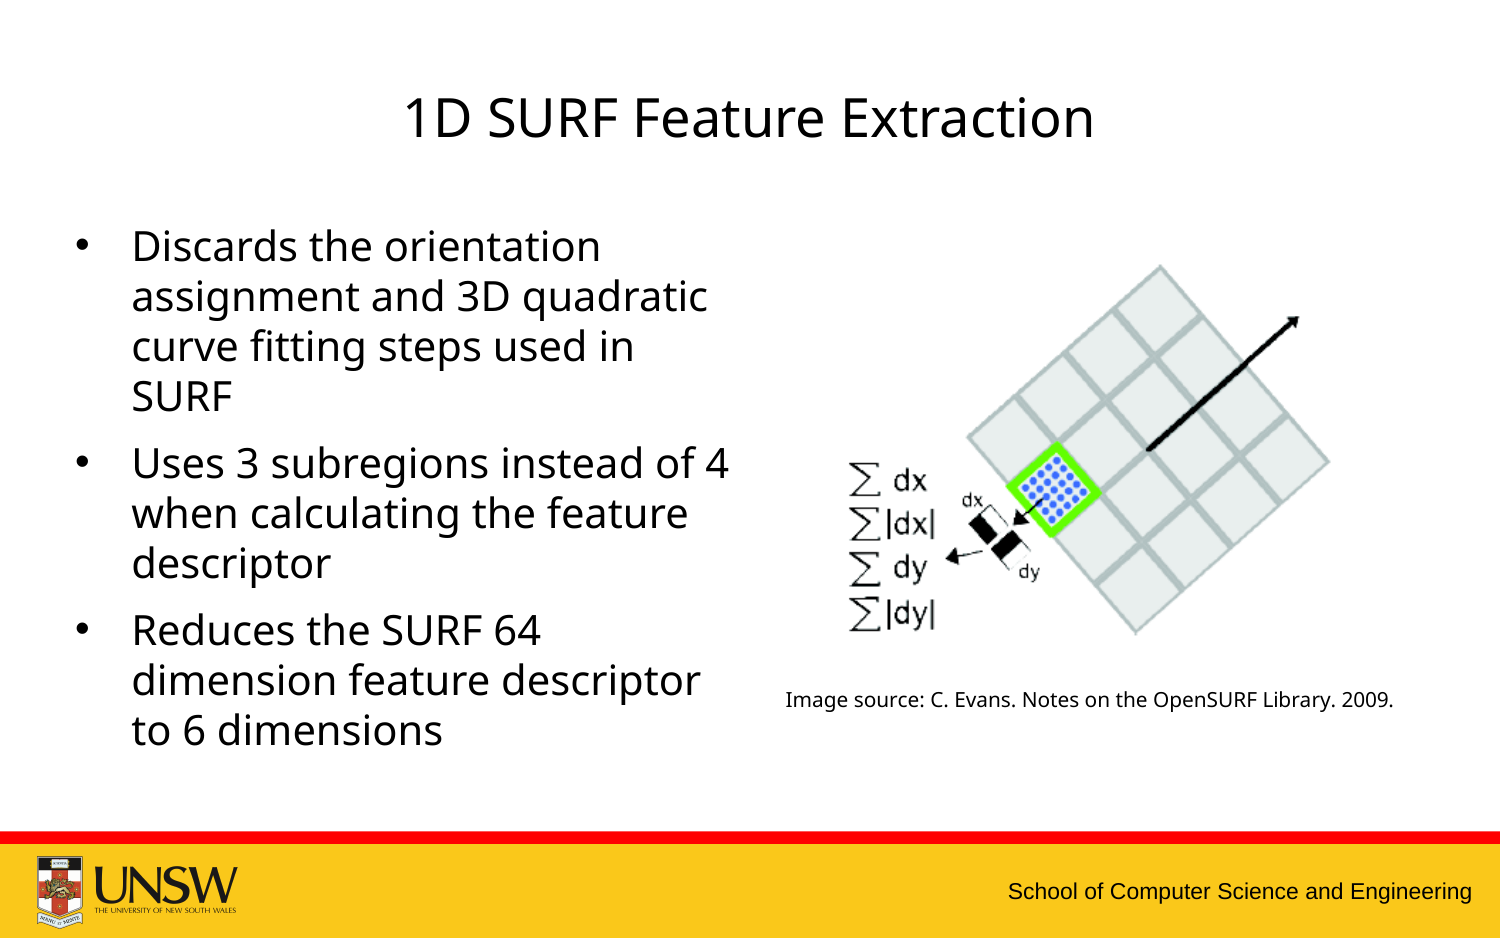

# 1D SURF Feature Extraction
Discards the orientation assignment and 3D quadratic curve fitting steps used in SURF
Uses 3 subregions instead of 4 when calculating the feature descriptor
Reduces the SURF 64 dimension feature descriptor to 6 dimensions
Image source: C. Evans. Notes on the OpenSURF Library. 2009.